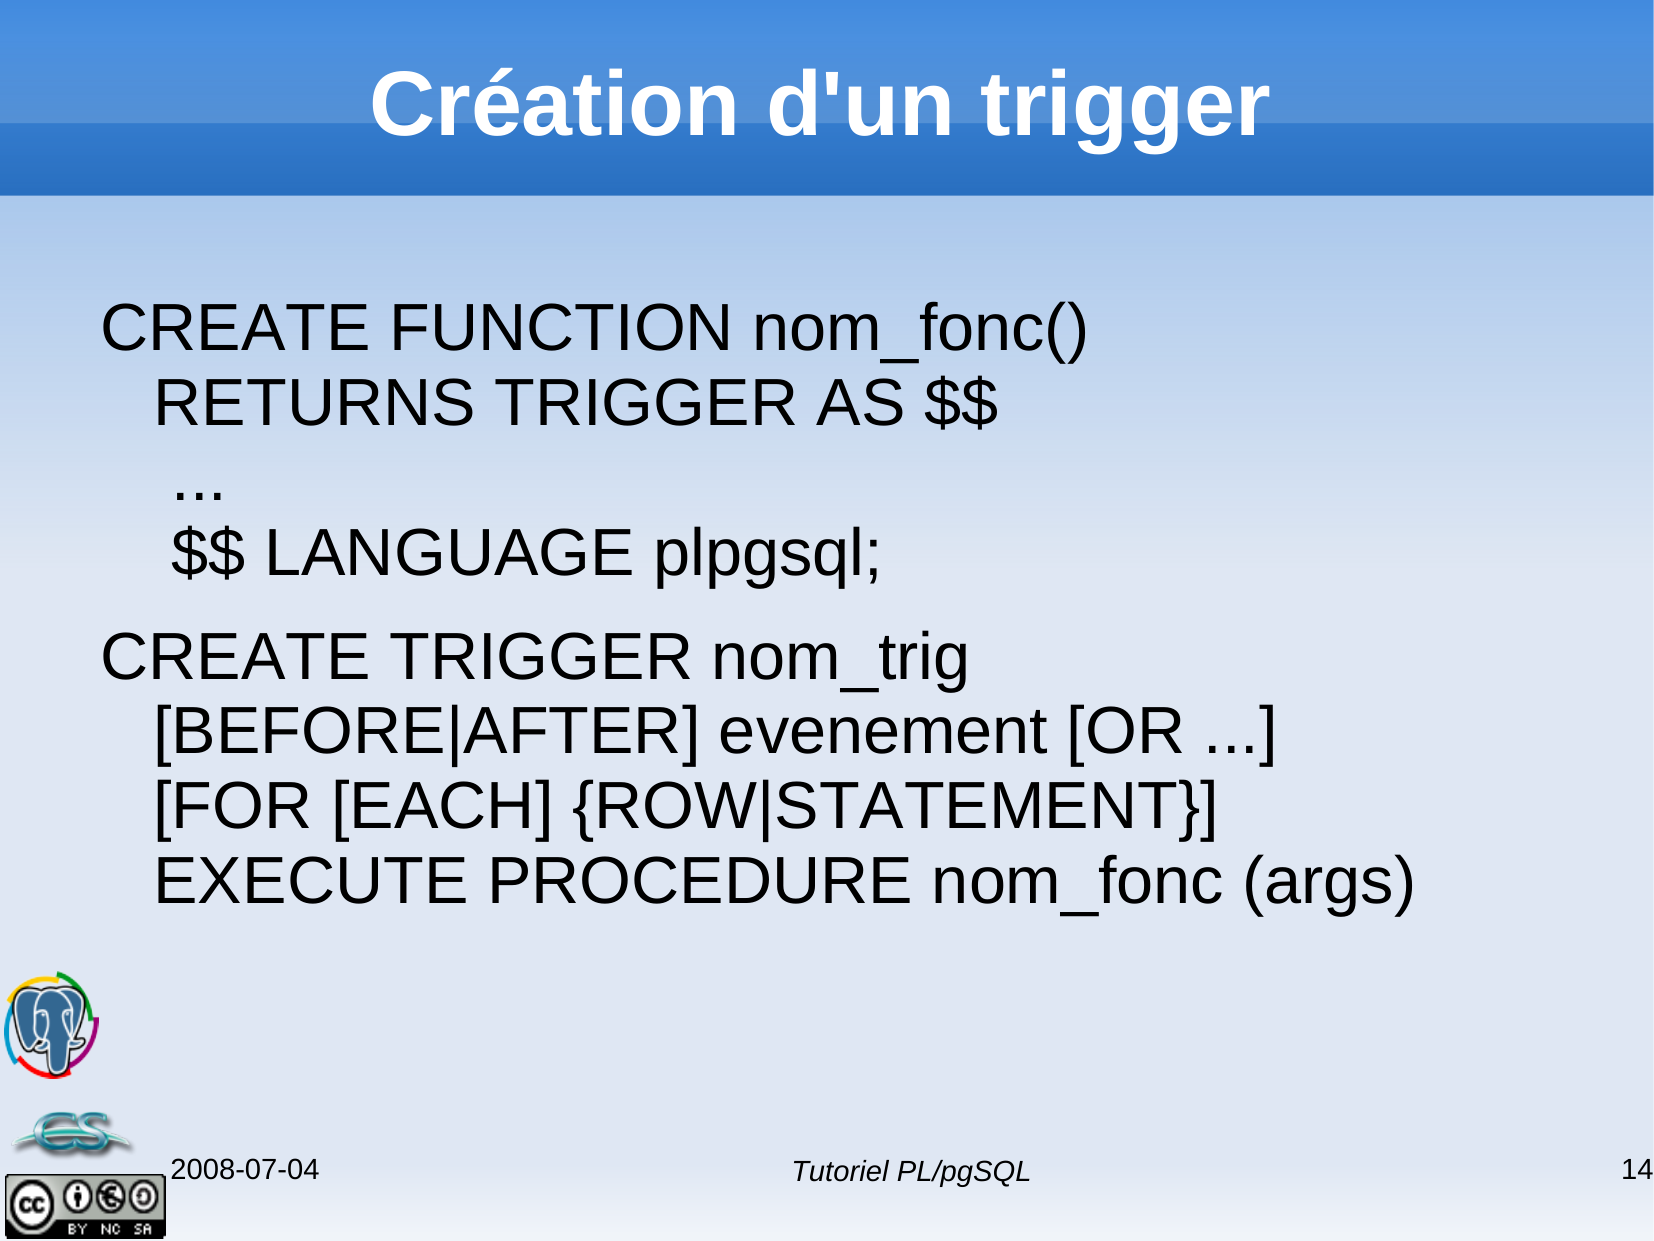

# Création d'un trigger
CREATE FUNCTION nom_fonc()
RETURNS TRIGGER AS $$
 ...
 $$ LANGUAGE plpgsql;
CREATE TRIGGER nom_trig
[BEFORE|AFTER] evenement [OR ...]
[FOR [EACH] {ROW|STATEMENT}]
EXECUTE PROCEDURE nom_fonc (args)
2008-07-04
14
Tutoriel PL/pgSQL